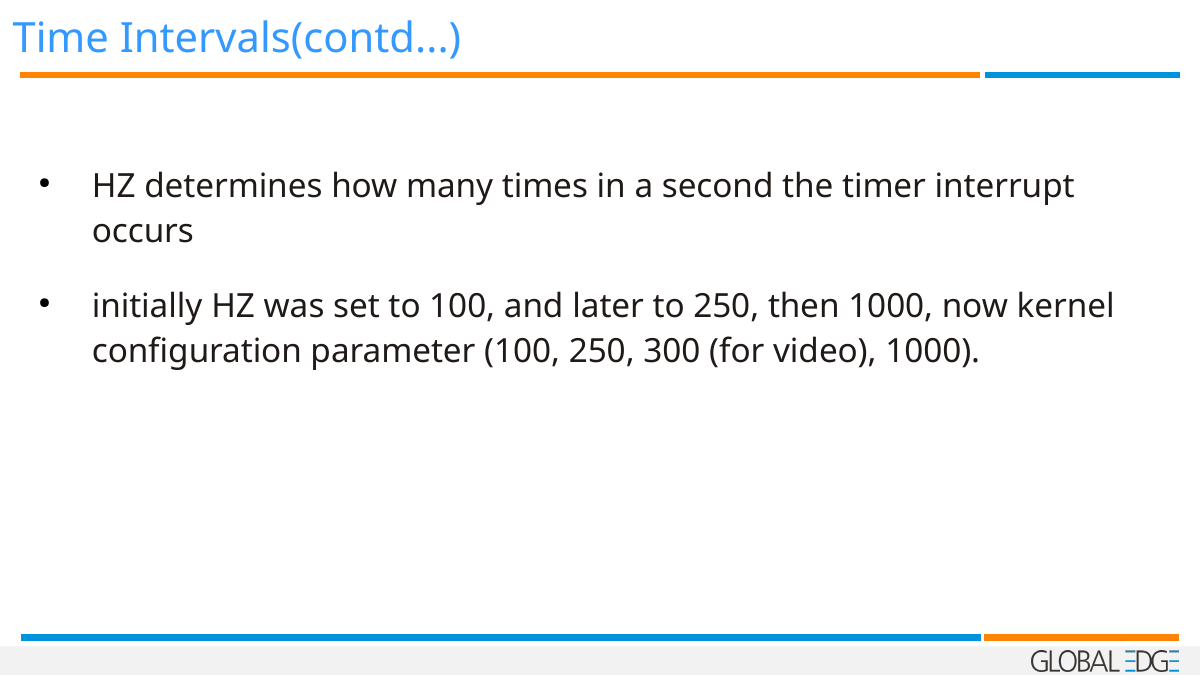

# Time Intervals(contd...)
HZ determines how many times in a second the timer interrupt occurs
initially HZ was set to 100, and later to 250, then 1000, now kernel configuration parameter (100, 250, 300 (for video), 1000).